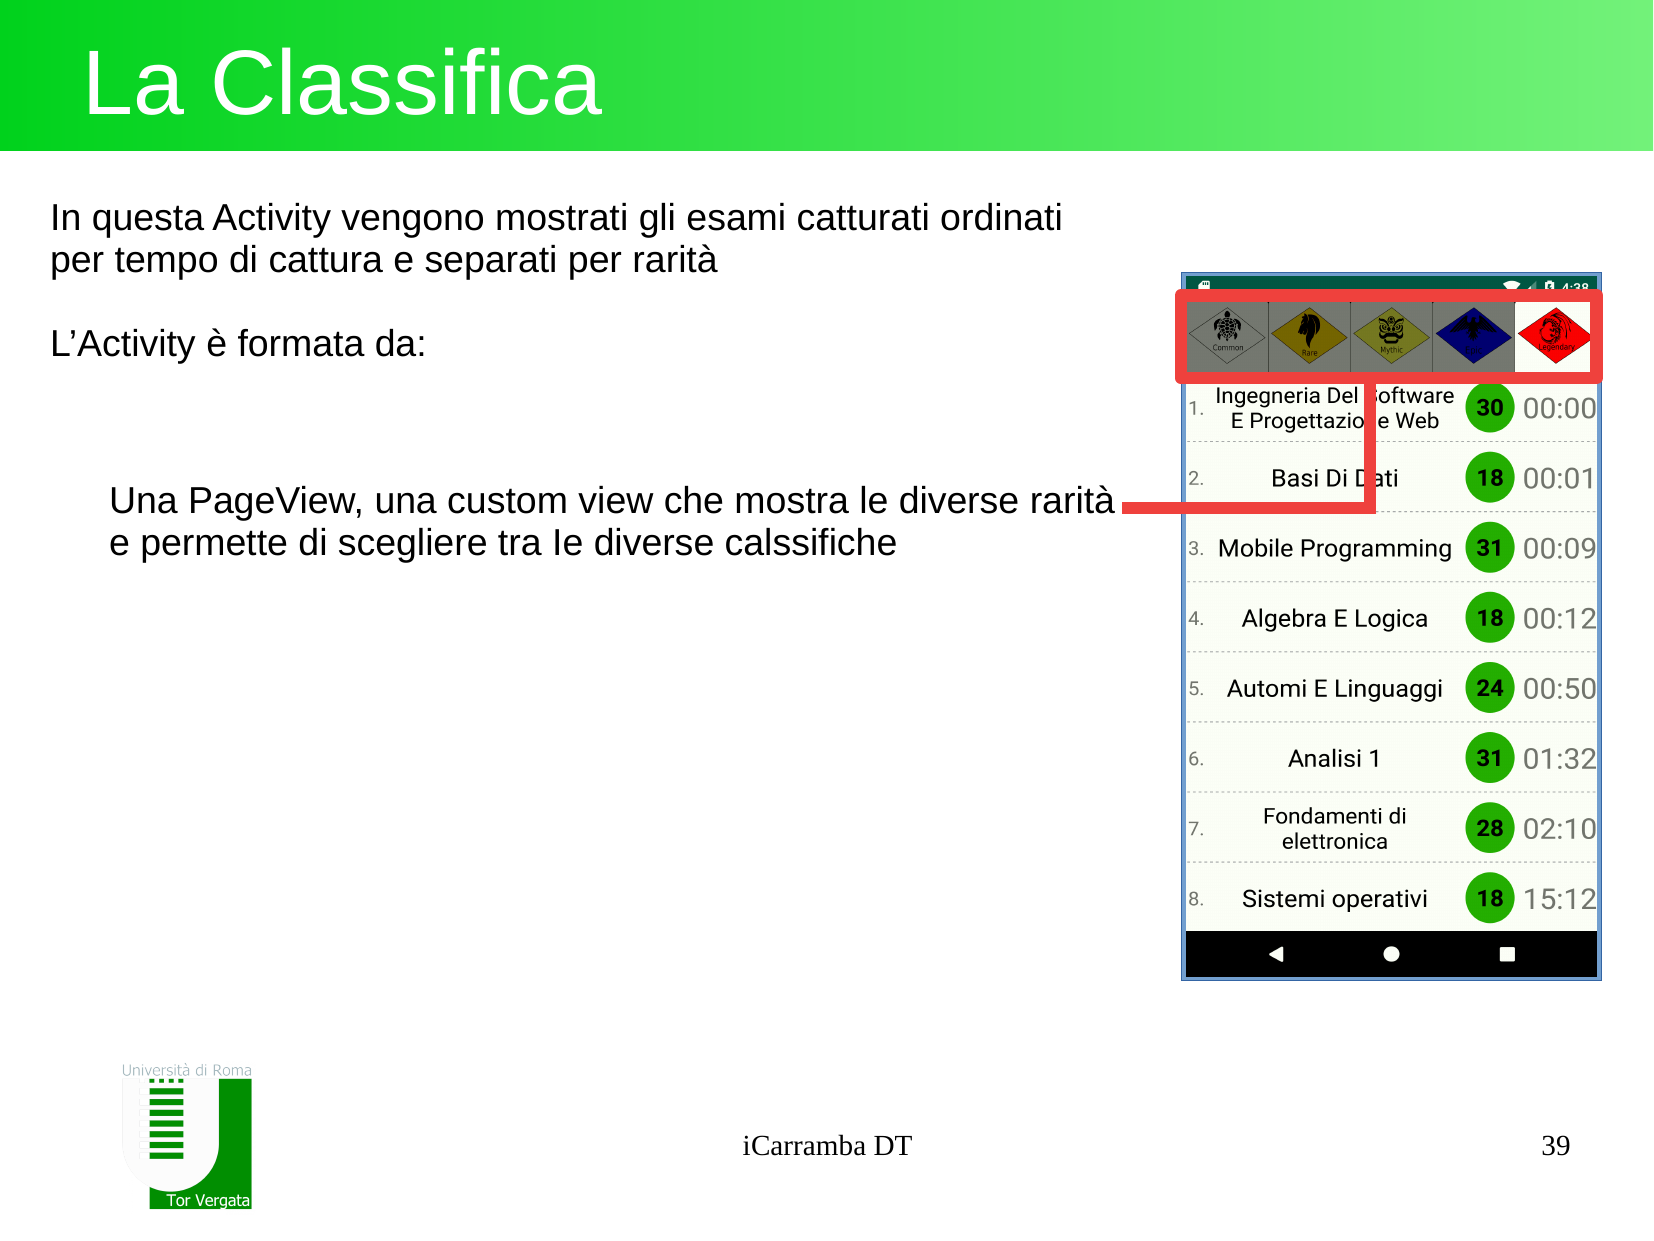

# La Classifica
In questa Activity vengono mostrati gli esami catturati ordinati per tempo di cattura e separati per rarità
L’Activity è formata da:
Una PageView, una custom view che mostra le diverse rarità e permette di scegliere tra Ie diverse calssifiche
39